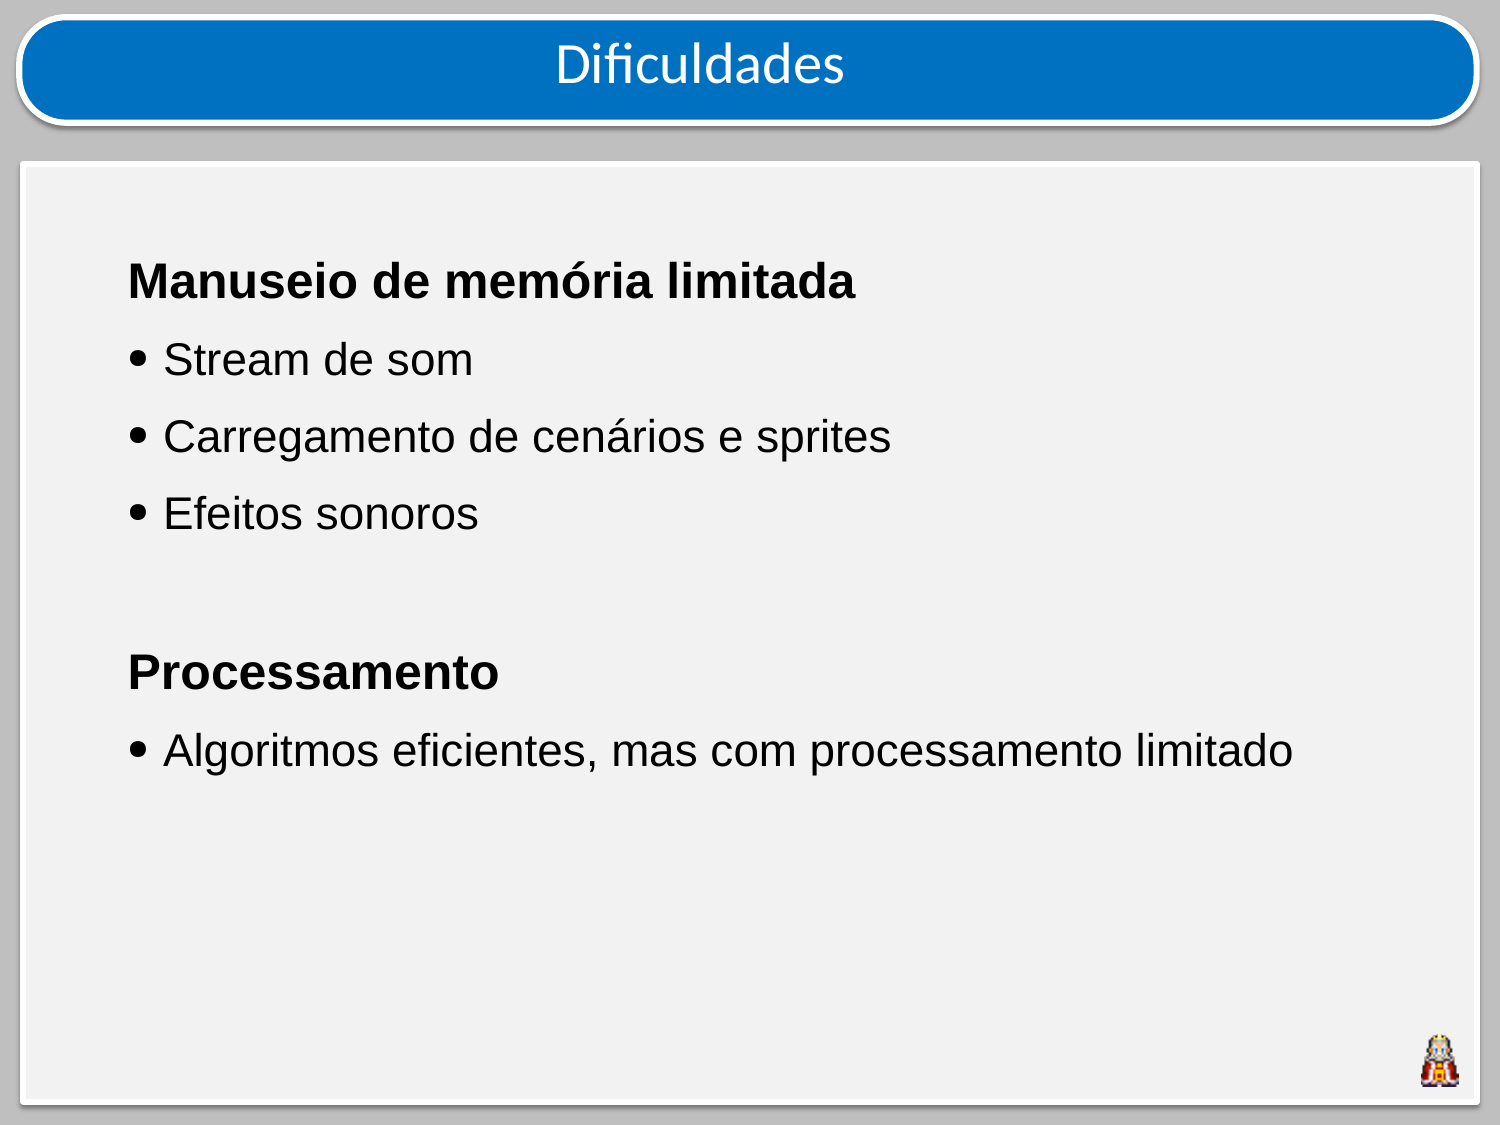

Dificuldades
Manuseio de memória limitada
Stream de som
Carregamento de cenários e sprites
Efeitos sonoros
Processamento
Algoritmos eficientes, mas com processamento limitado